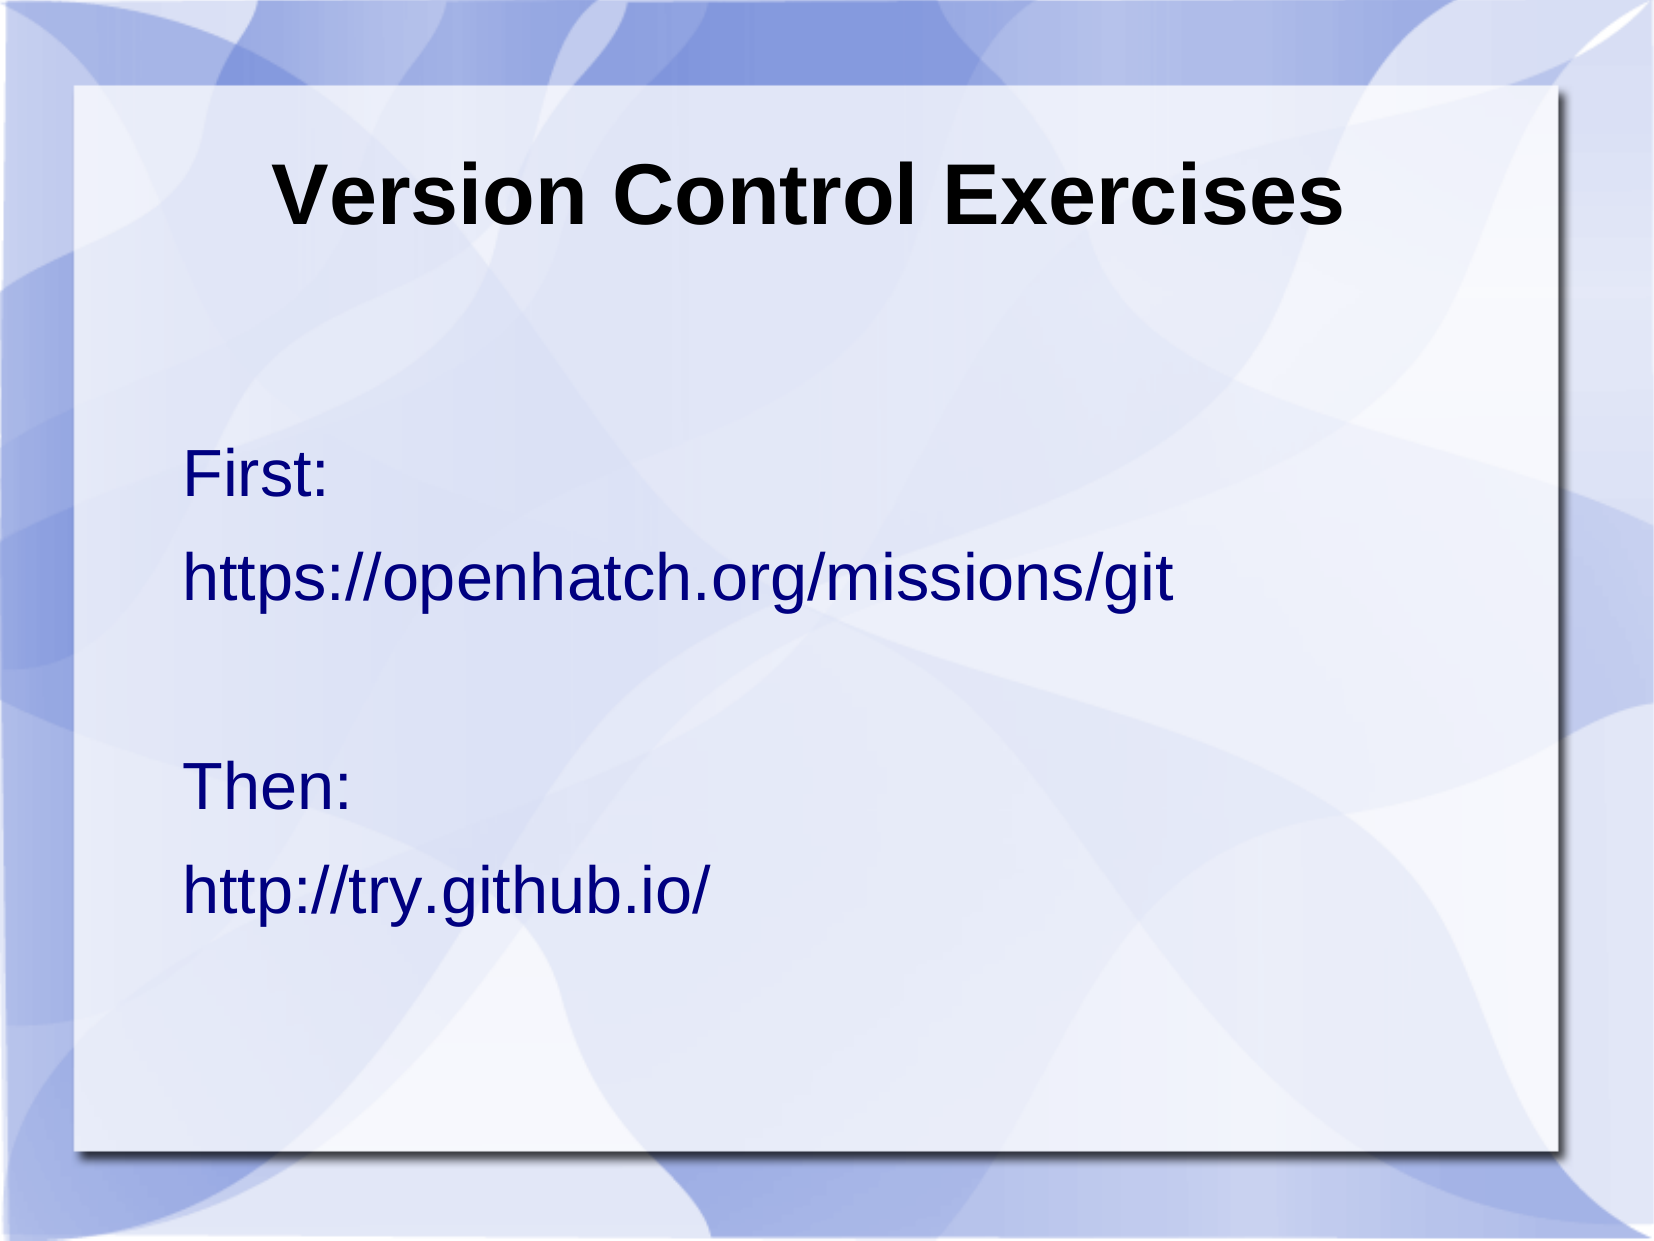

# Version Control Exercises
First:
https://openhatch.org/missions/git
Then:
http://try.github.io/